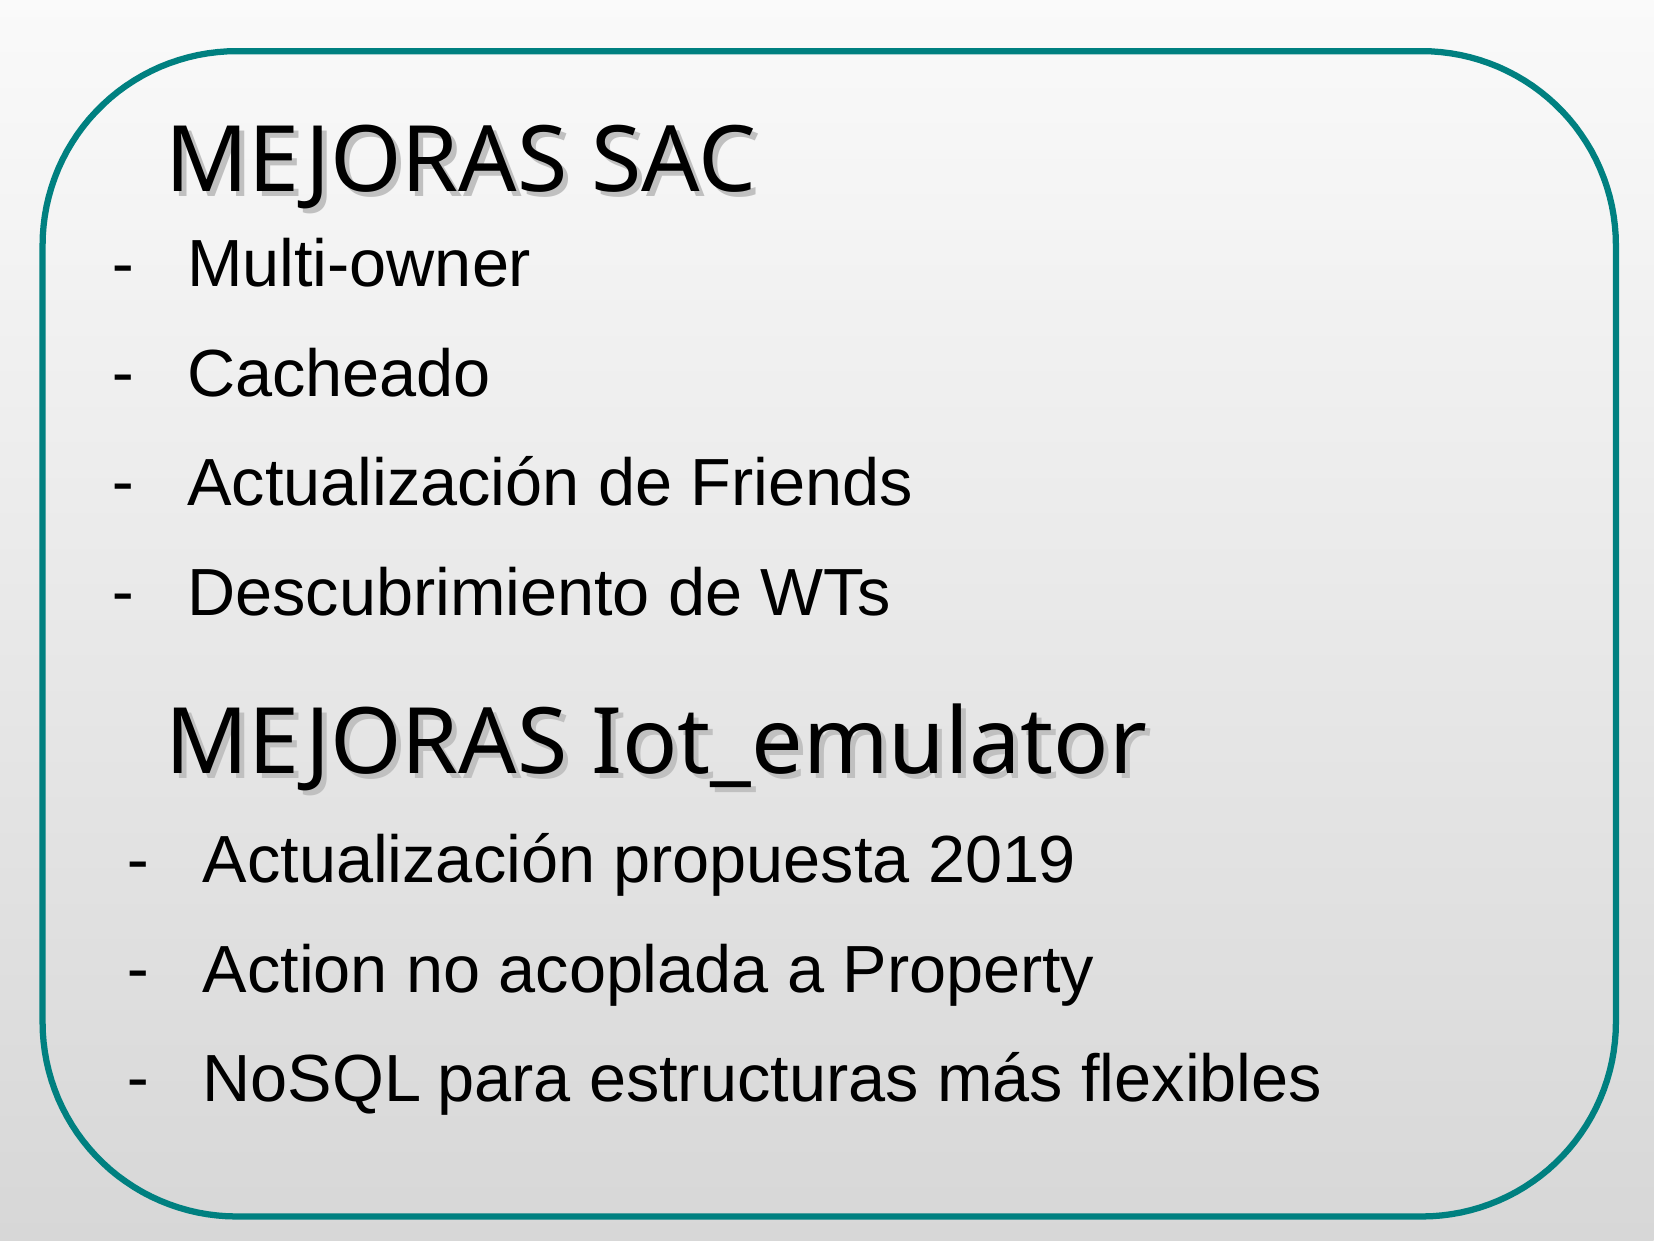

# MEJORAS SAC
Multi-owner
Cacheado
Actualización de Friends
Descubrimiento de WTs
MEJORAS Iot_emulator
Actualización propuesta 2019
Action no acoplada a Property
NoSQL para estructuras más flexibles